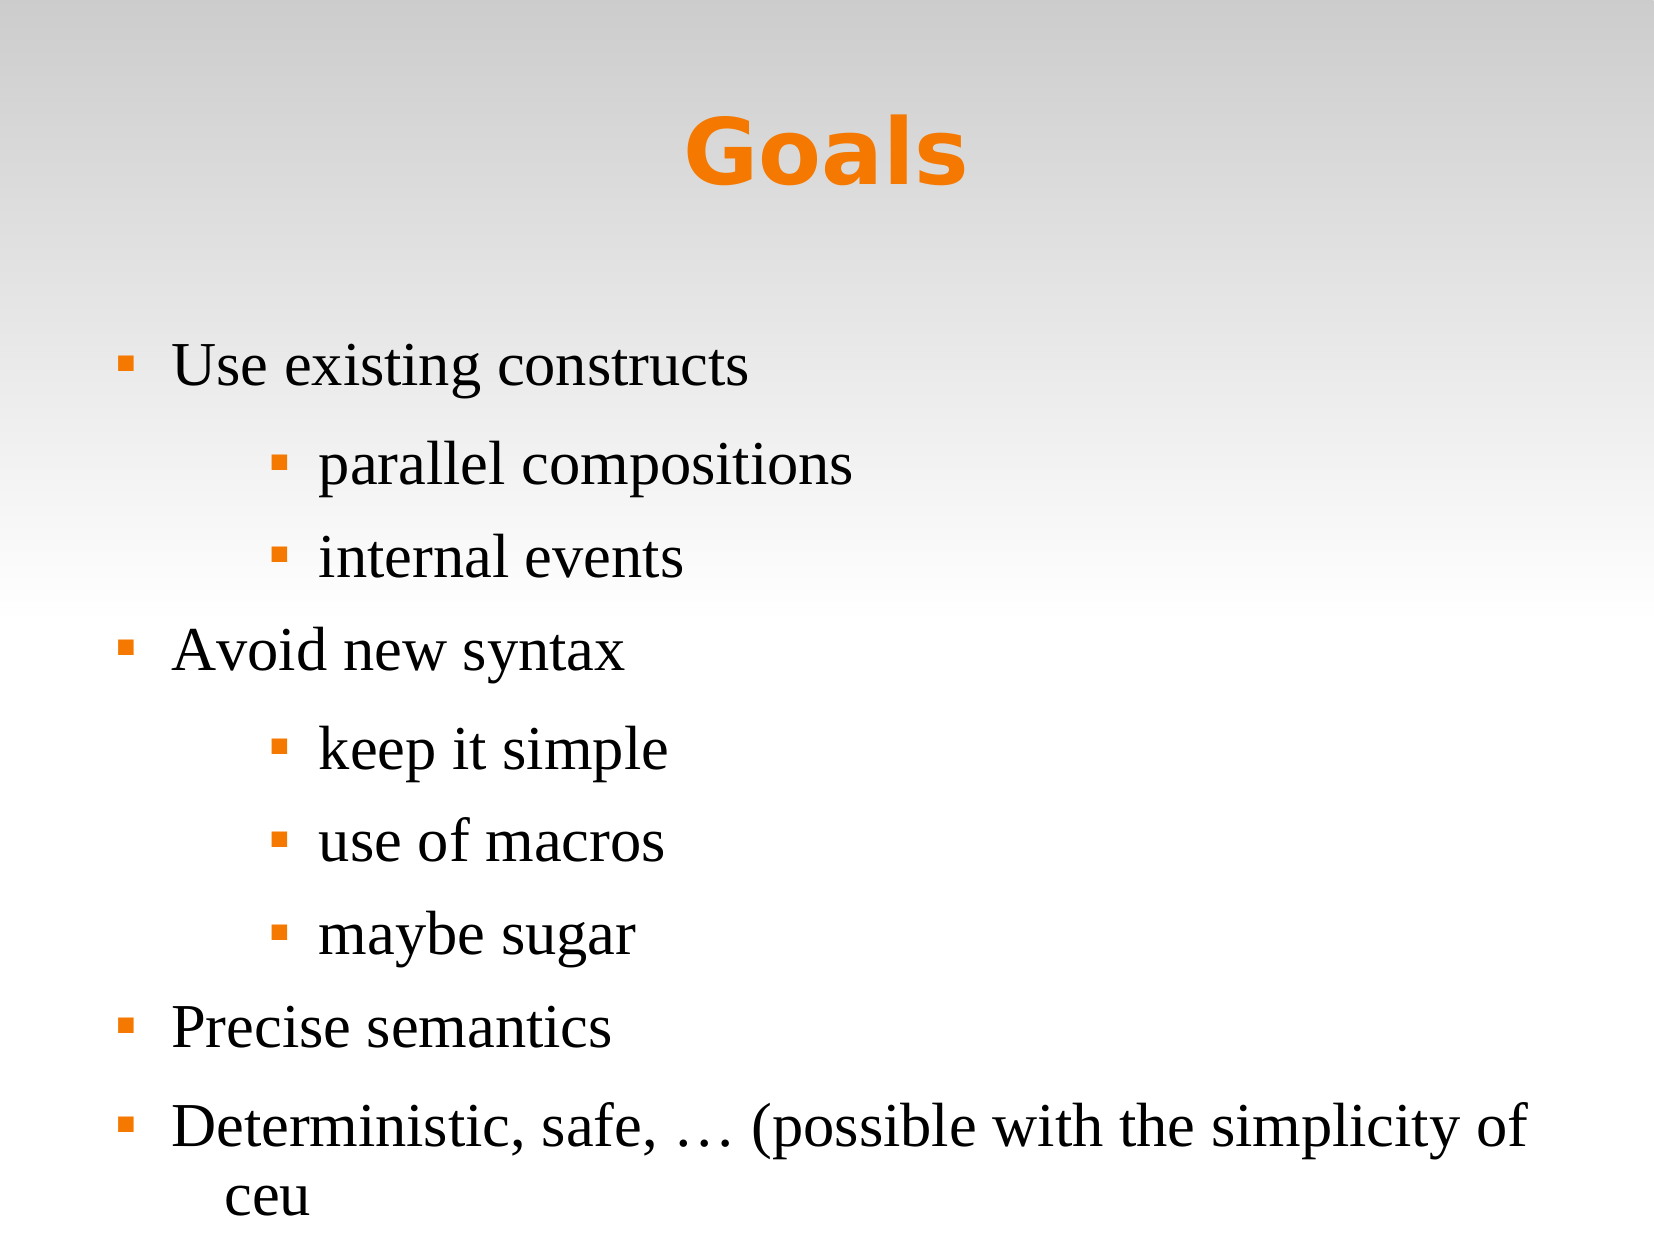

# Goals
Use existing constructs
parallel compositions
internal events
Avoid new syntax
keep it simple
use of macros
maybe sugar
Precise semantics
Deterministic, safe, … (possible with the simplicity of ceu